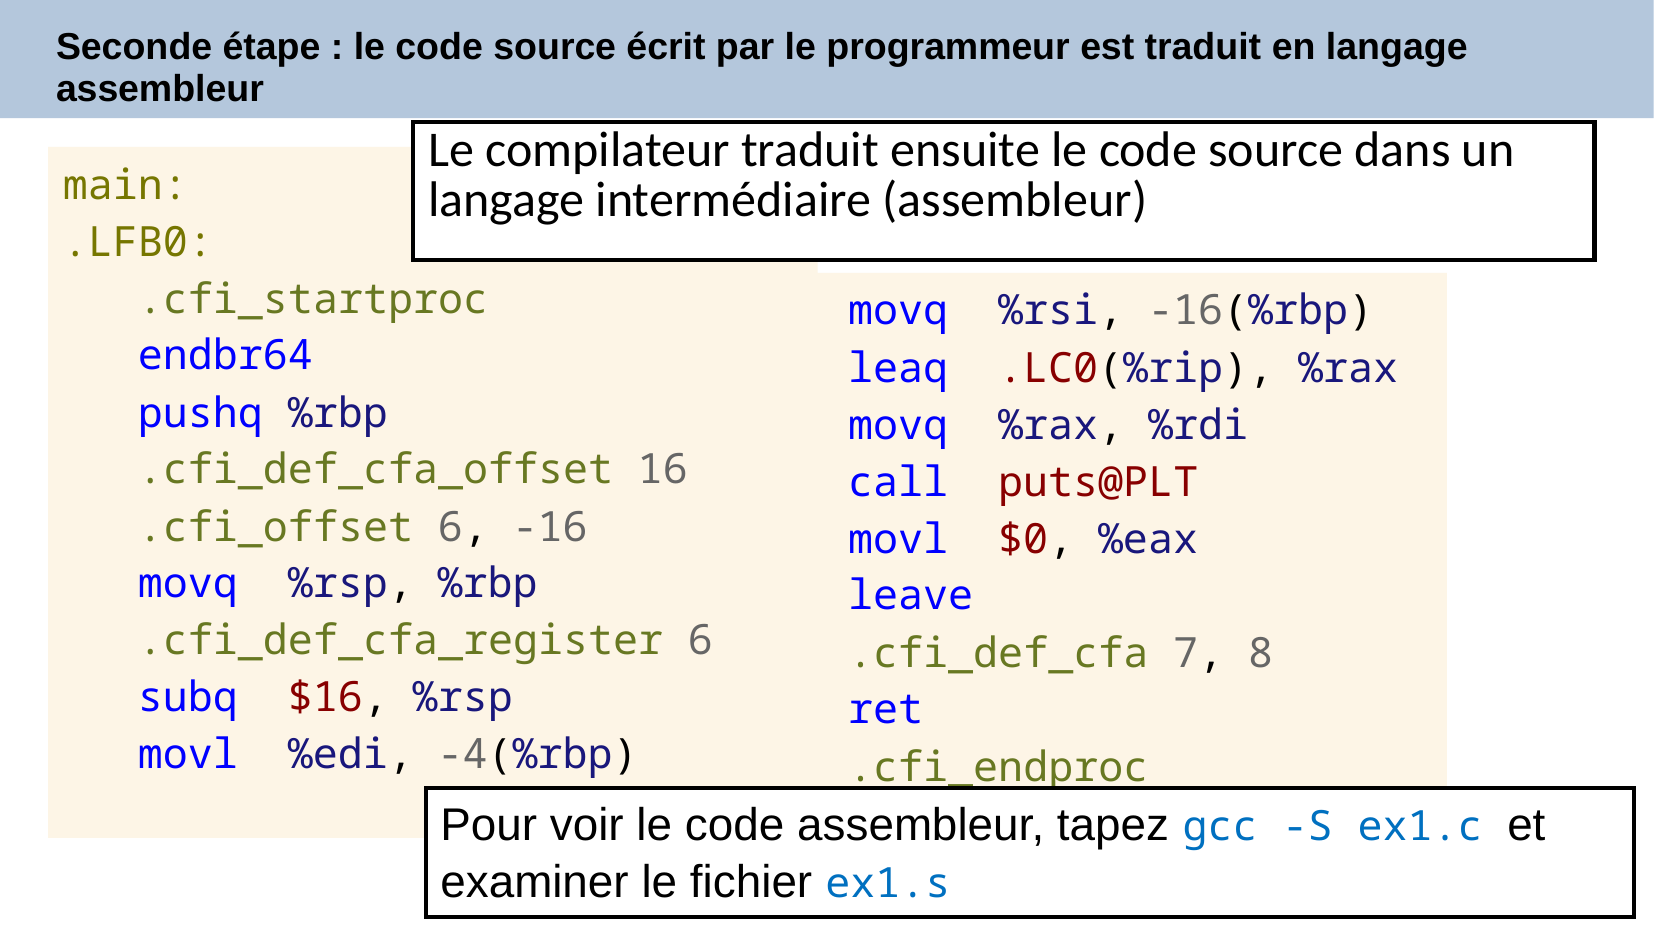

Seconde étape : le code source écrit par le programmeur est traduit en langage assembleur
Le compilateur traduit ensuite le code source dans un langage intermédiaire (assembleur)
main:
.LFB0:
	.cfi_startproc
	endbr64
	pushq	%rbp
	.cfi_def_cfa_offset 16
	.cfi_offset 6, -16
	movq	%rsp, %rbp
	.cfi_def_cfa_register 6
	subq	$16, %rsp
	movl	%edi, -4(%rbp)
 	movq	%rsi, -16(%rbp)
	leaq	.LC0(%rip), %rax
	movq	%rax, %rdi
	call	puts@PLT
	movl	$0, %eax
	leave
	.cfi_def_cfa 7, 8
	ret
	.cfi_endproc
Pour voir le code assembleur, tapez gcc -S ex1.c et examiner le fichier ex1.s